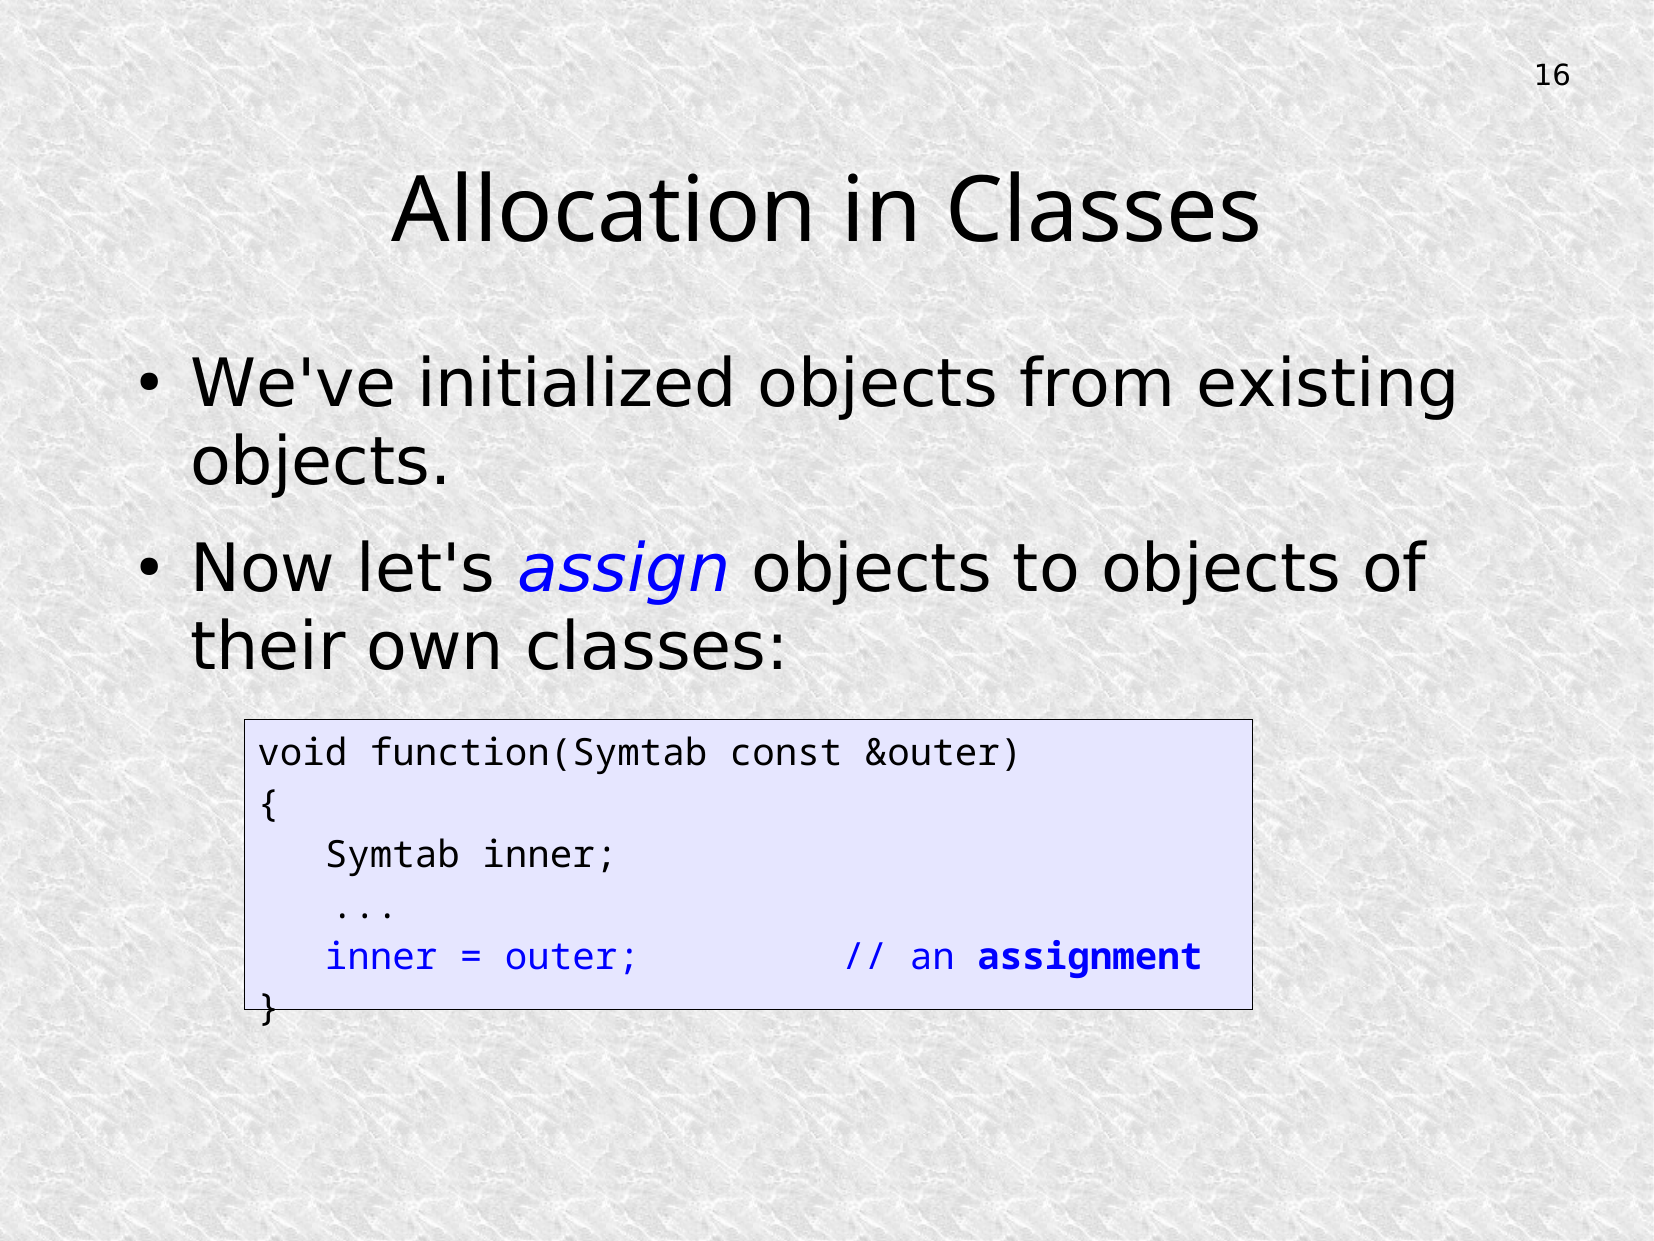

16
# Allocation in Classes
We've initialized objects from existing objects.
Now let's assign objects to objects of their own classes:
void function(Symtab const &outer)
{
 Symtab inner;
	...
 inner = outer; // an assignment
}